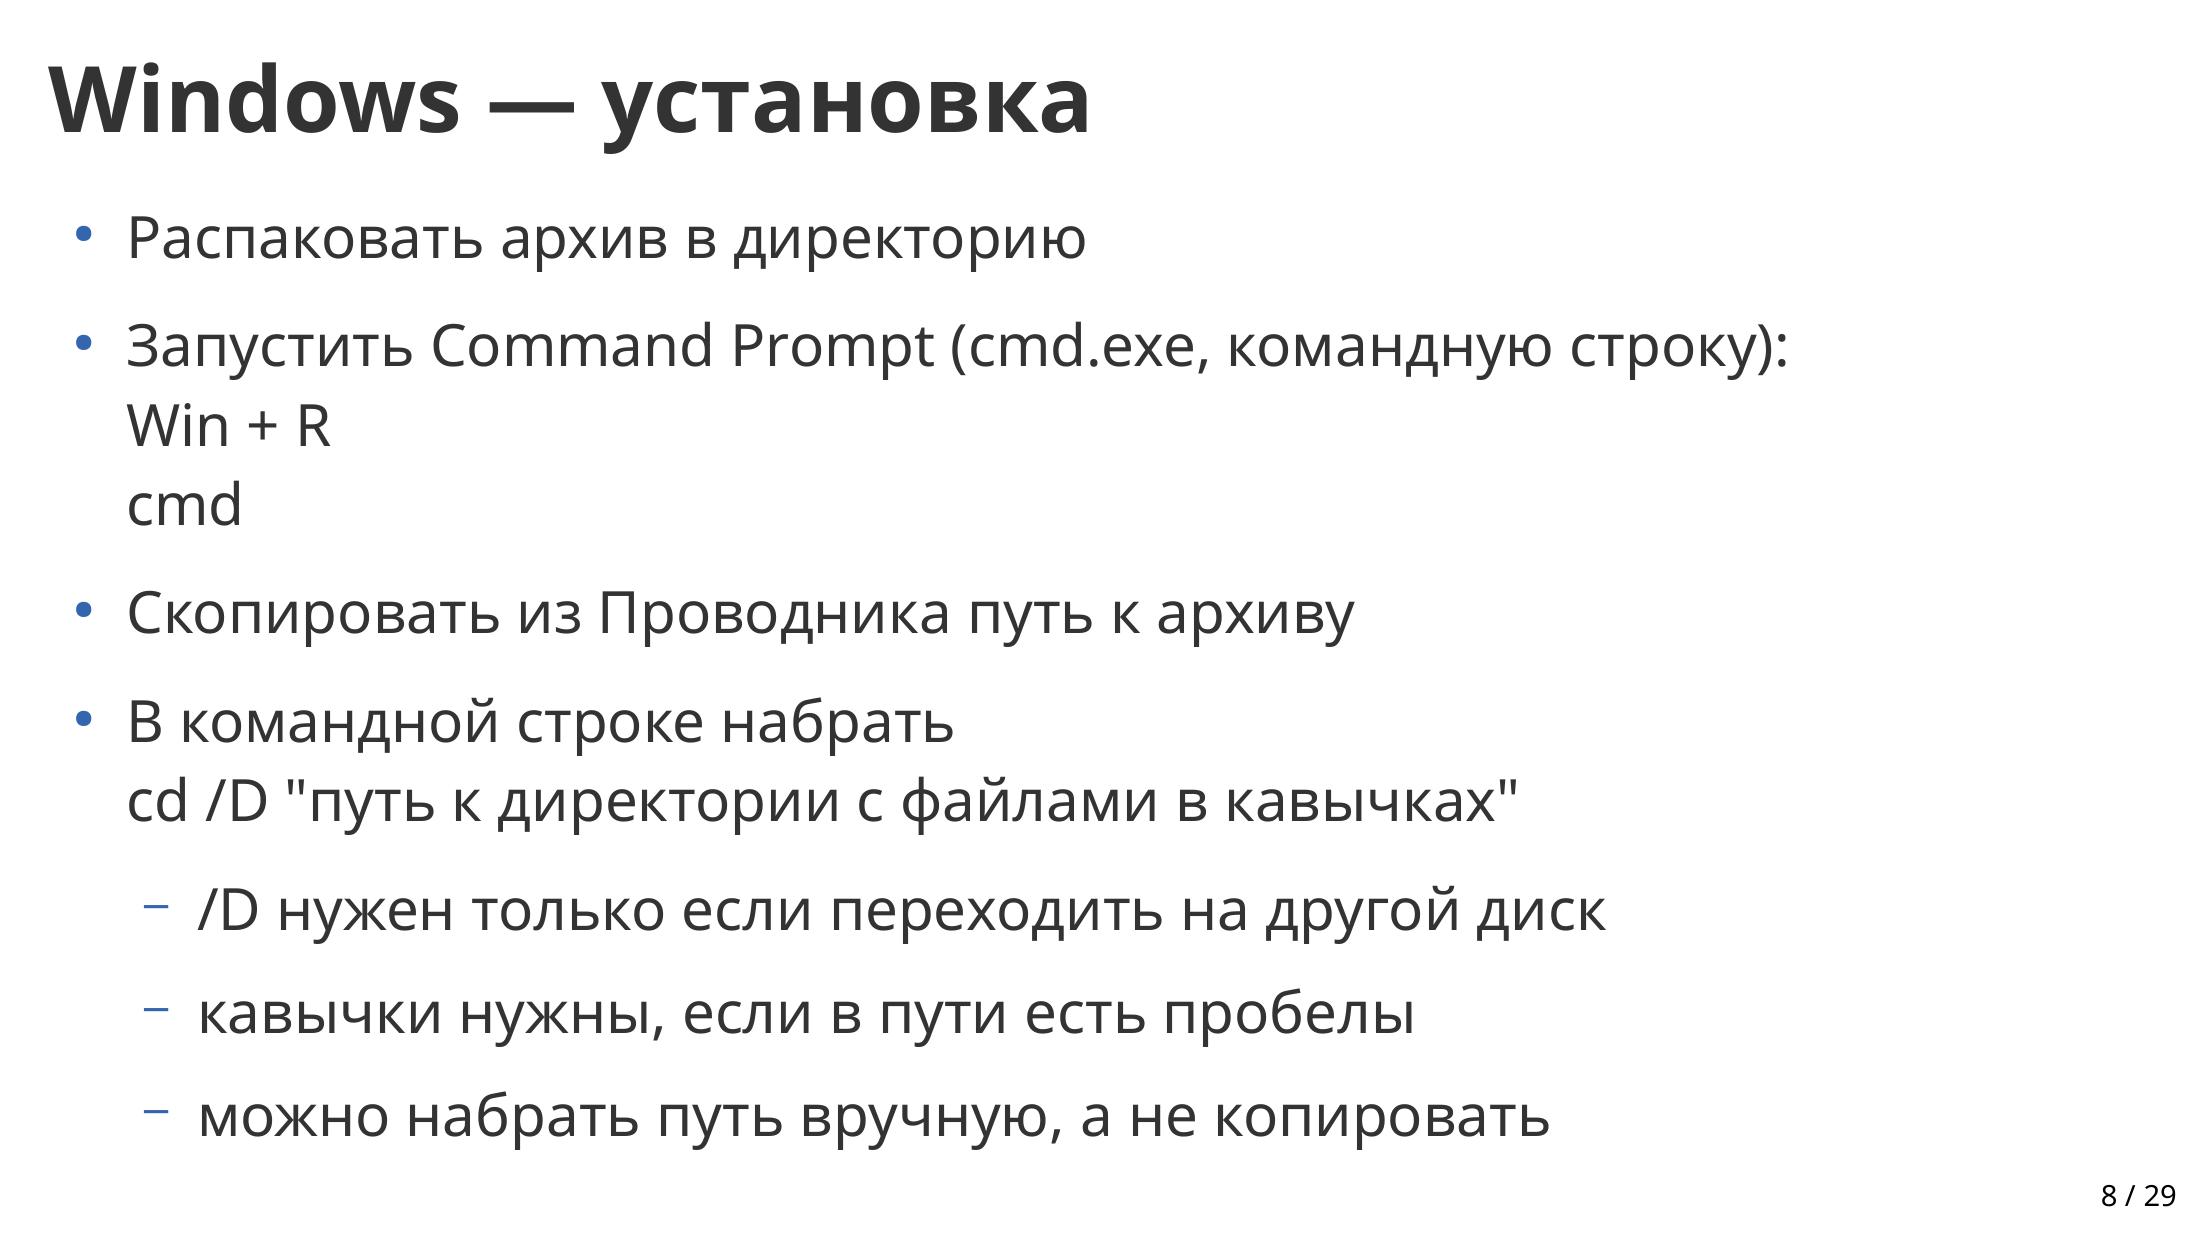

# Windows — установка
Распаковать архив в директорию
Запустить Command Prompt (cmd.exe, командную строку):
Win + R
cmd
Скопировать из Проводника путь к архиву
В командной строке набрать
cd /D "путь к директории с файлами в кавычках"
/D нужен только если переходить на другой диск
кавычки нужны, если в пути есть пробелы
можно набрать путь вручную, а не копировать
8